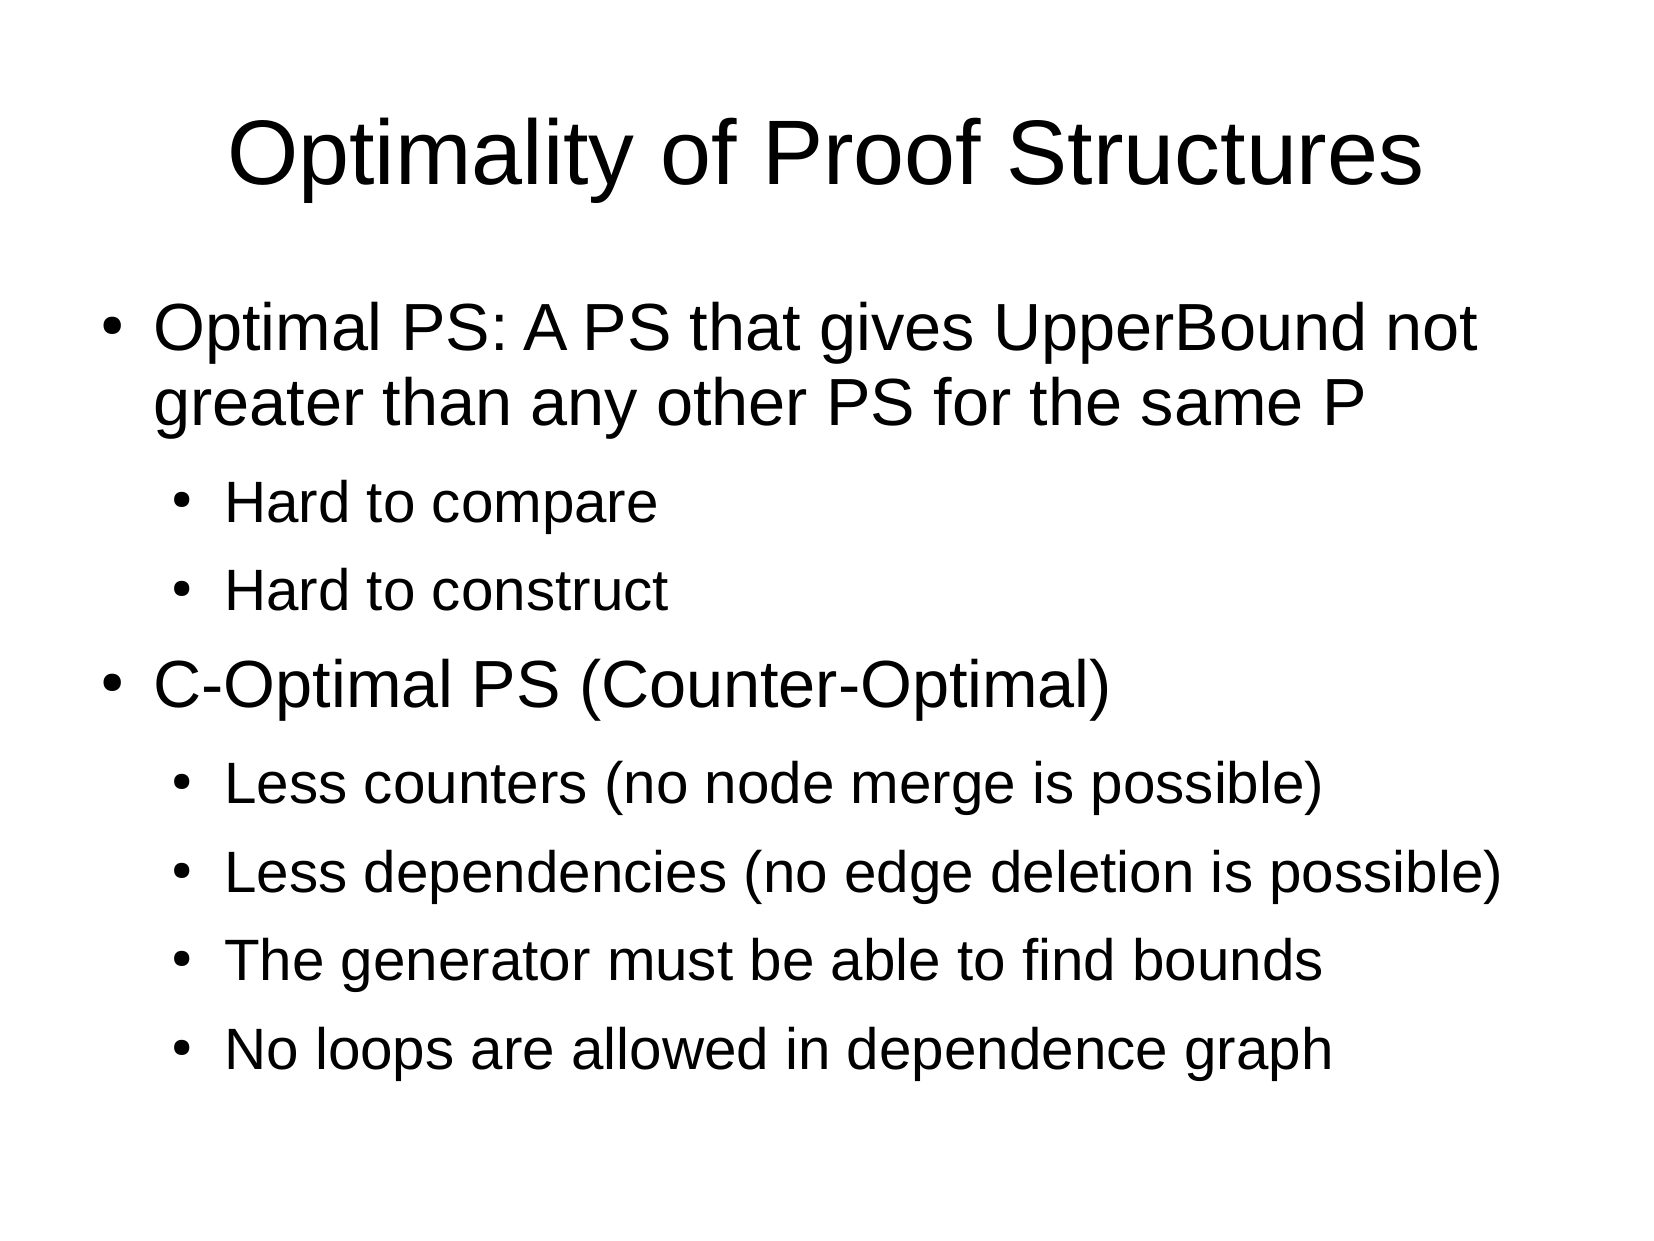

# Optimality of Proof Structures
Optimal PS: A PS that gives UpperBound not greater than any other PS for the same P
Hard to compare
Hard to construct
C-Optimal PS (Counter-Optimal)
Less counters (no node merge is possible)
Less dependencies (no edge deletion is possible)
The generator must be able to find bounds
No loops are allowed in dependence graph